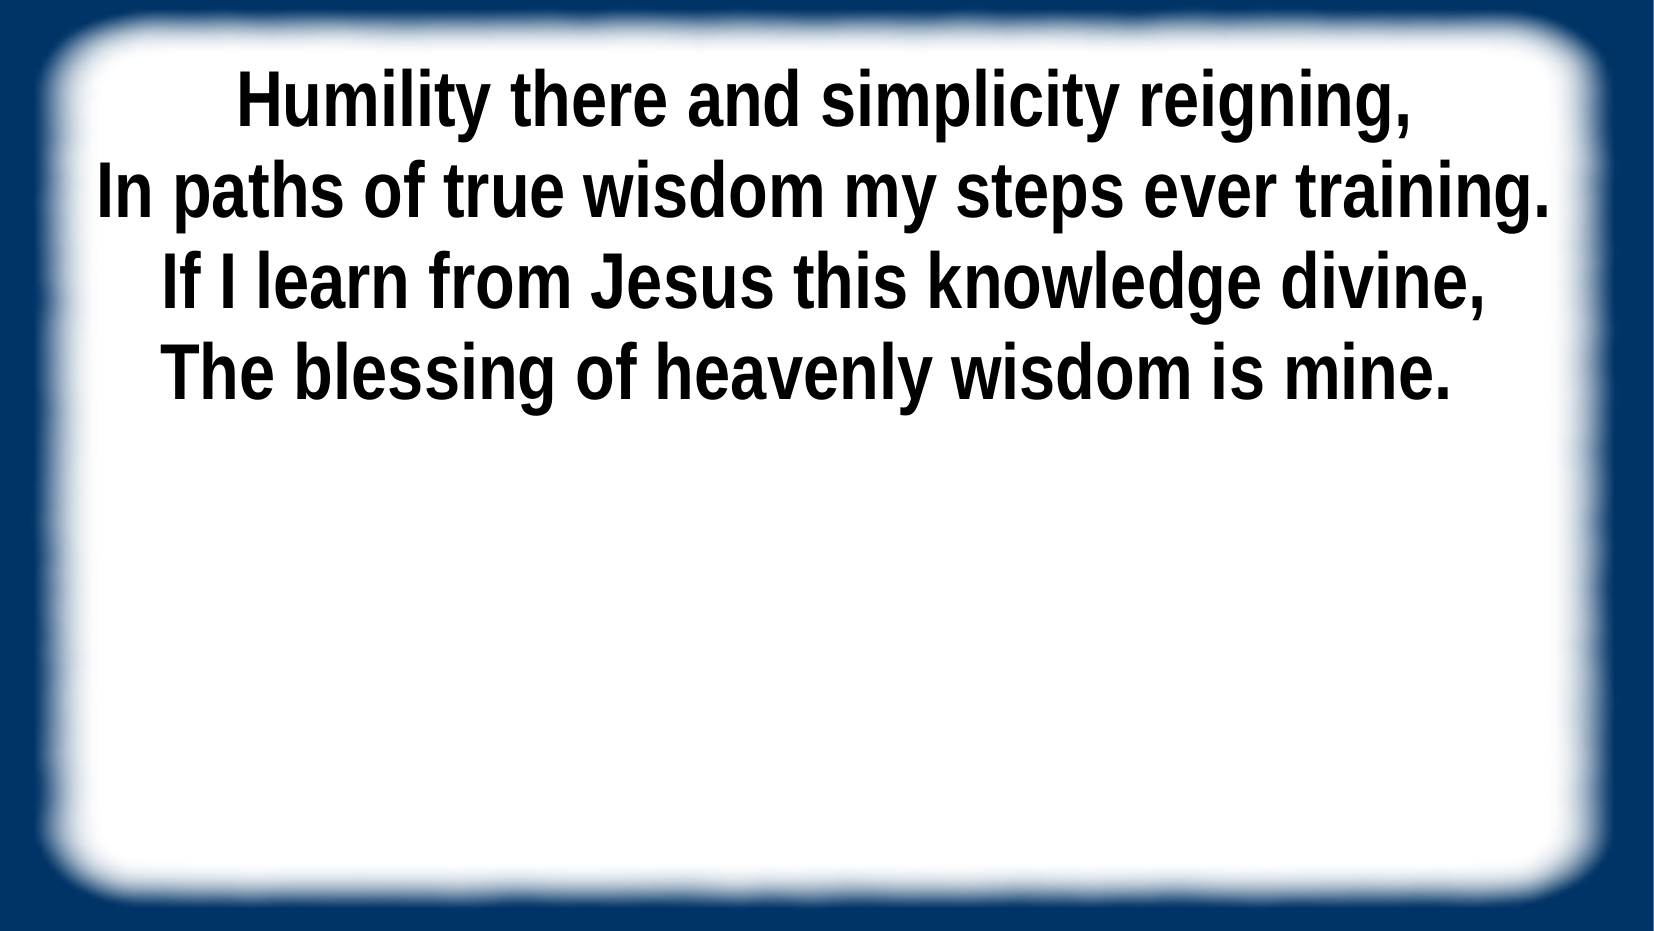

Humility there and simplicity reigning,
In paths of true wisdom my steps ever training.
If I learn from Jesus this knowledge divine,
The blessing of heavenly wisdom is mine.